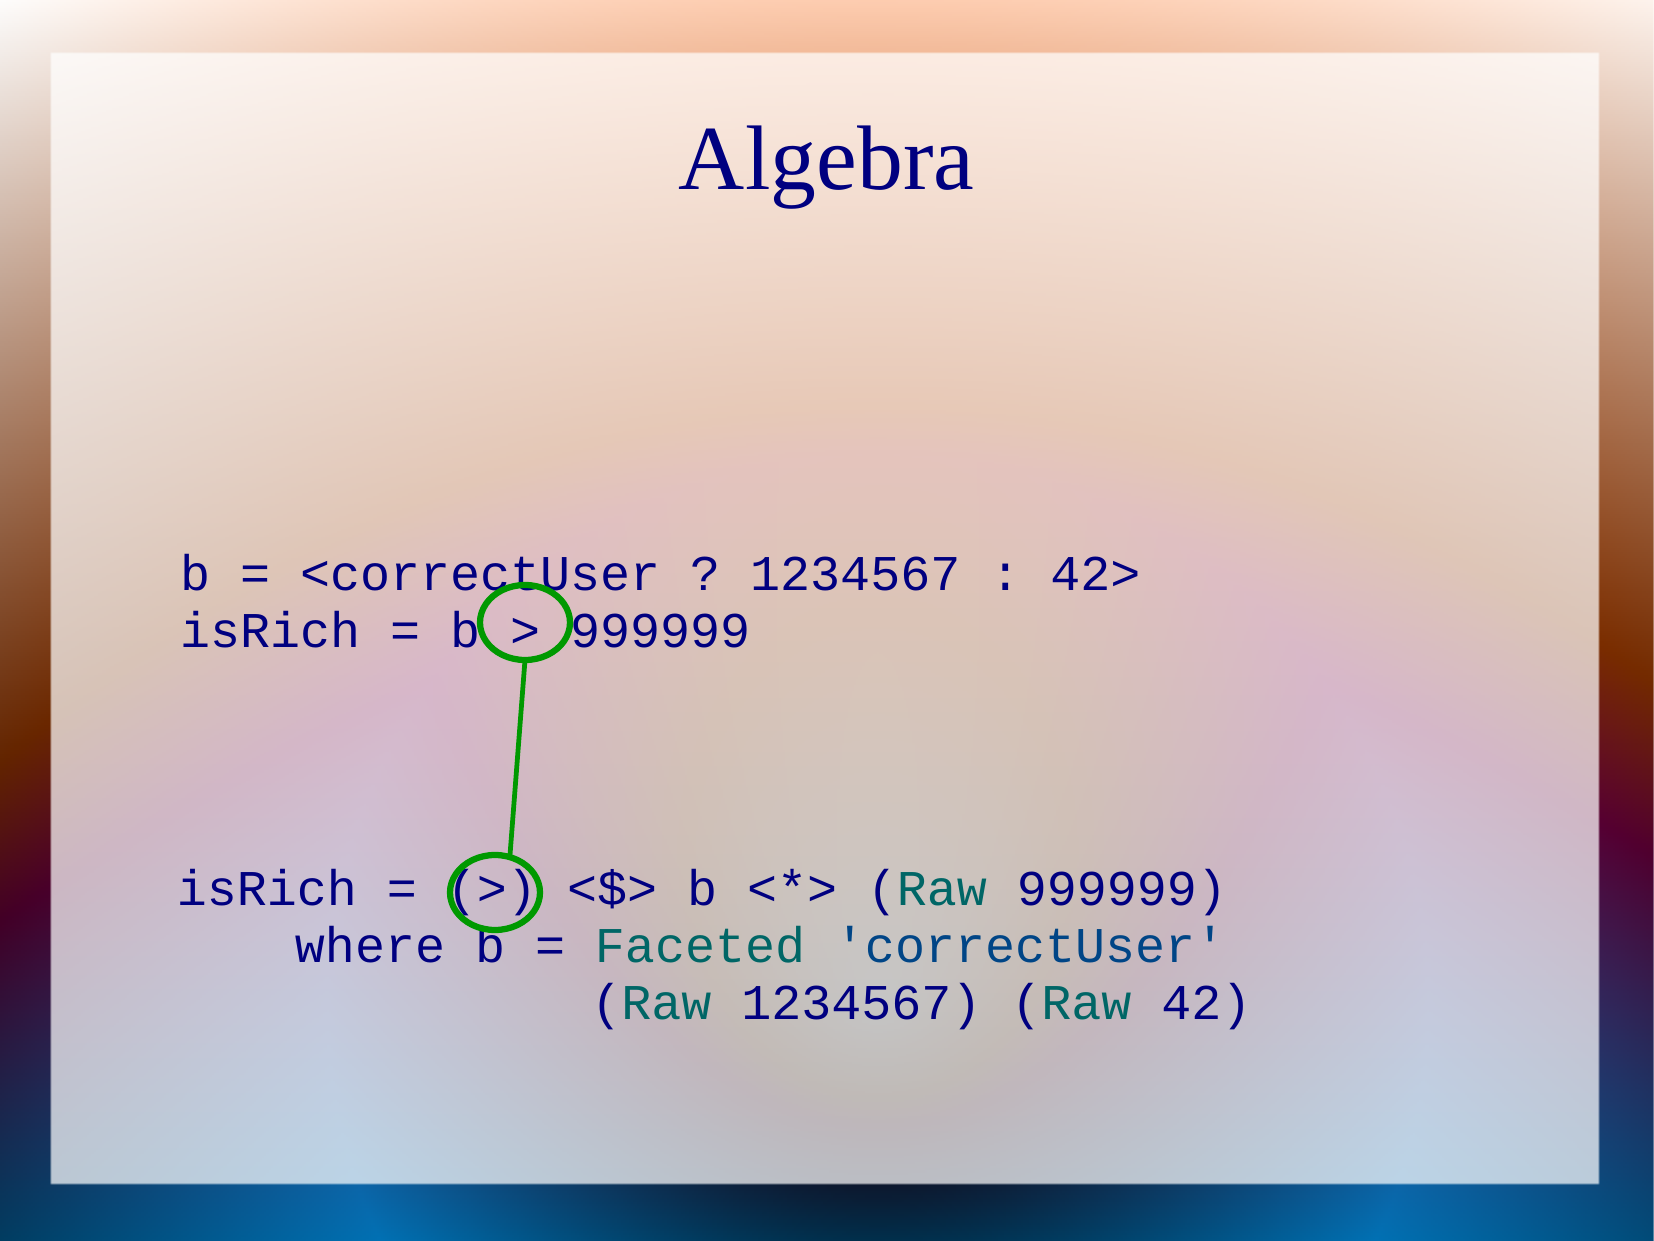

# Algebra
b = <correctUser ? 1234567 : 42>
isRich = b > 999999
isRich = (>) <$> b <*> (Raw 999999)
	where b = Faceted 'correctUser'
			 (Raw 1234567) (Raw 42)